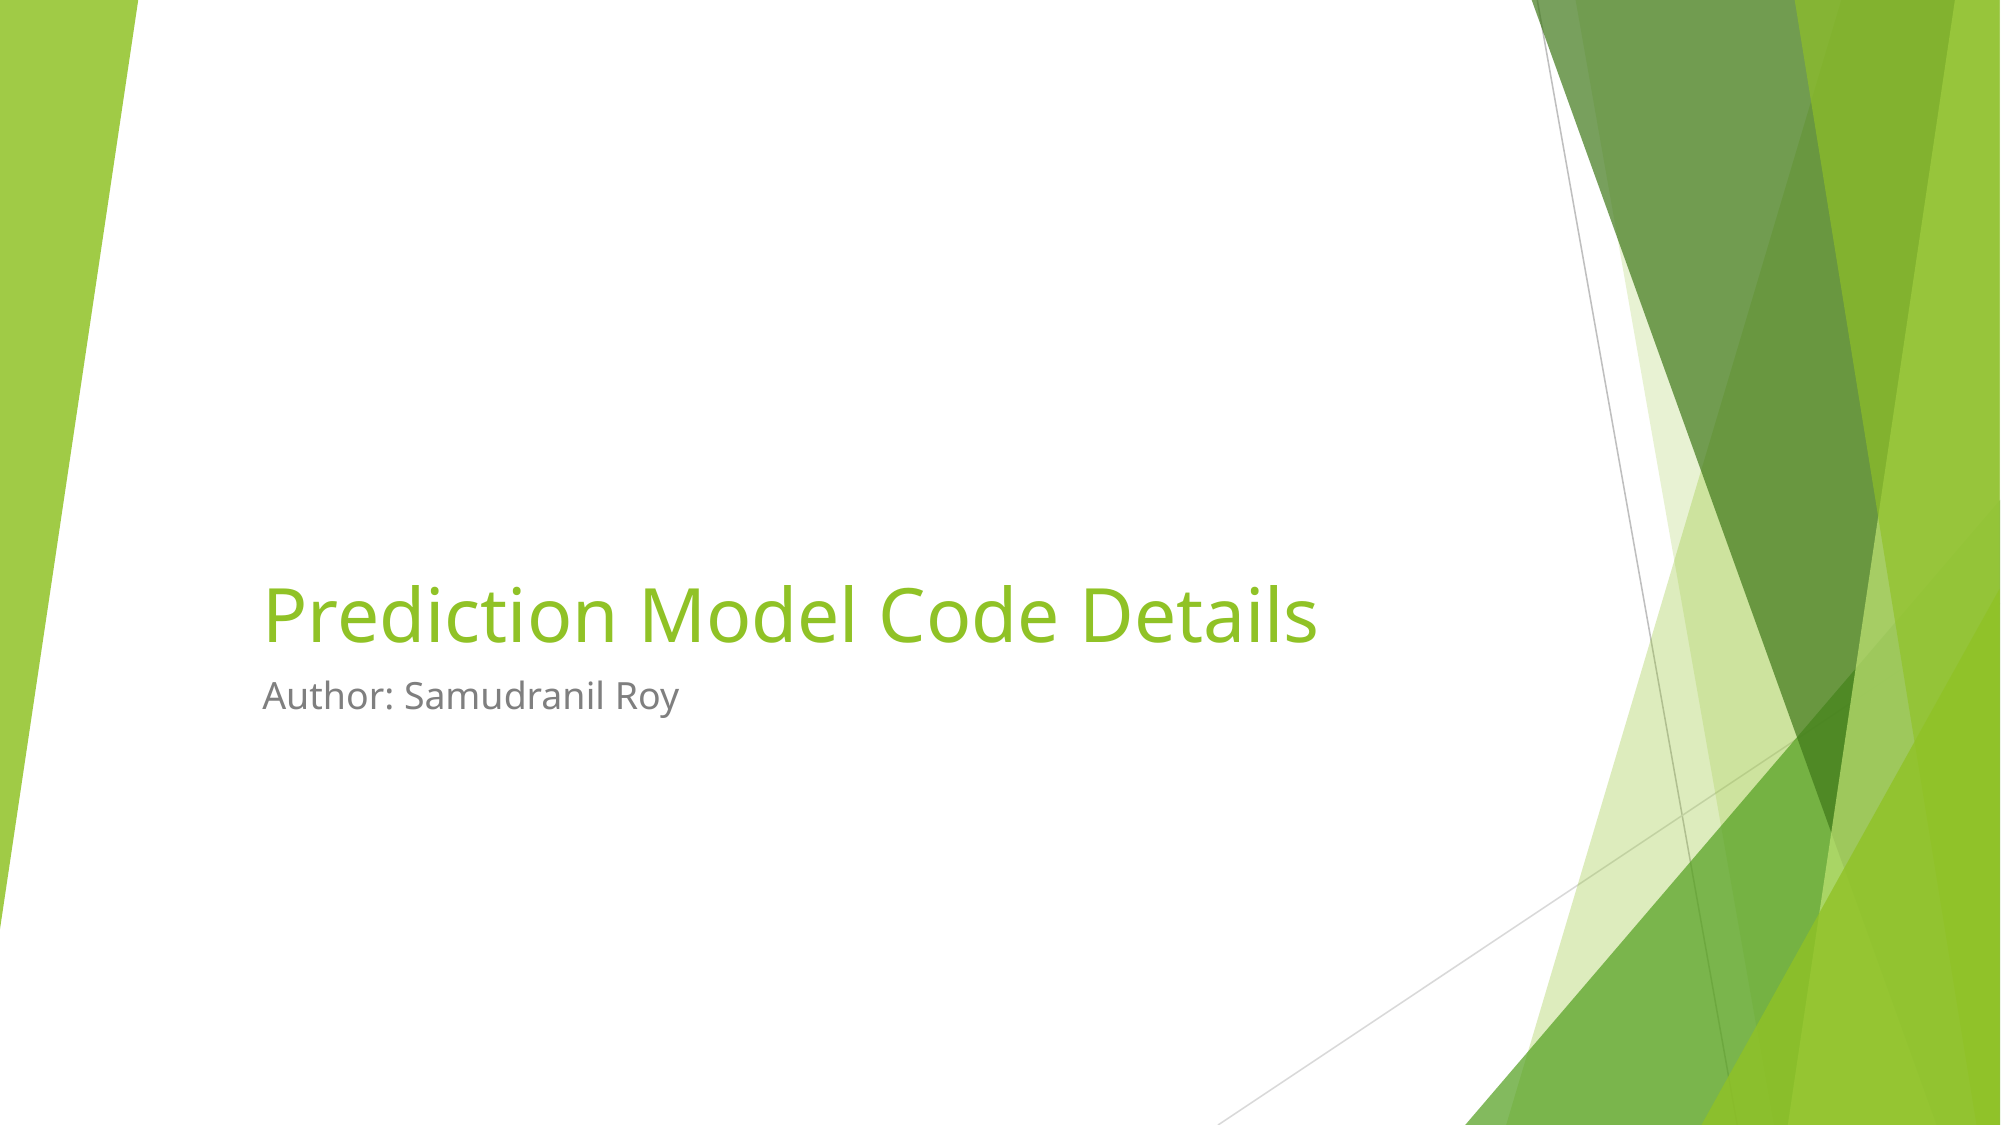

# Prediction Model Code Details
Author: Samudranil Roy